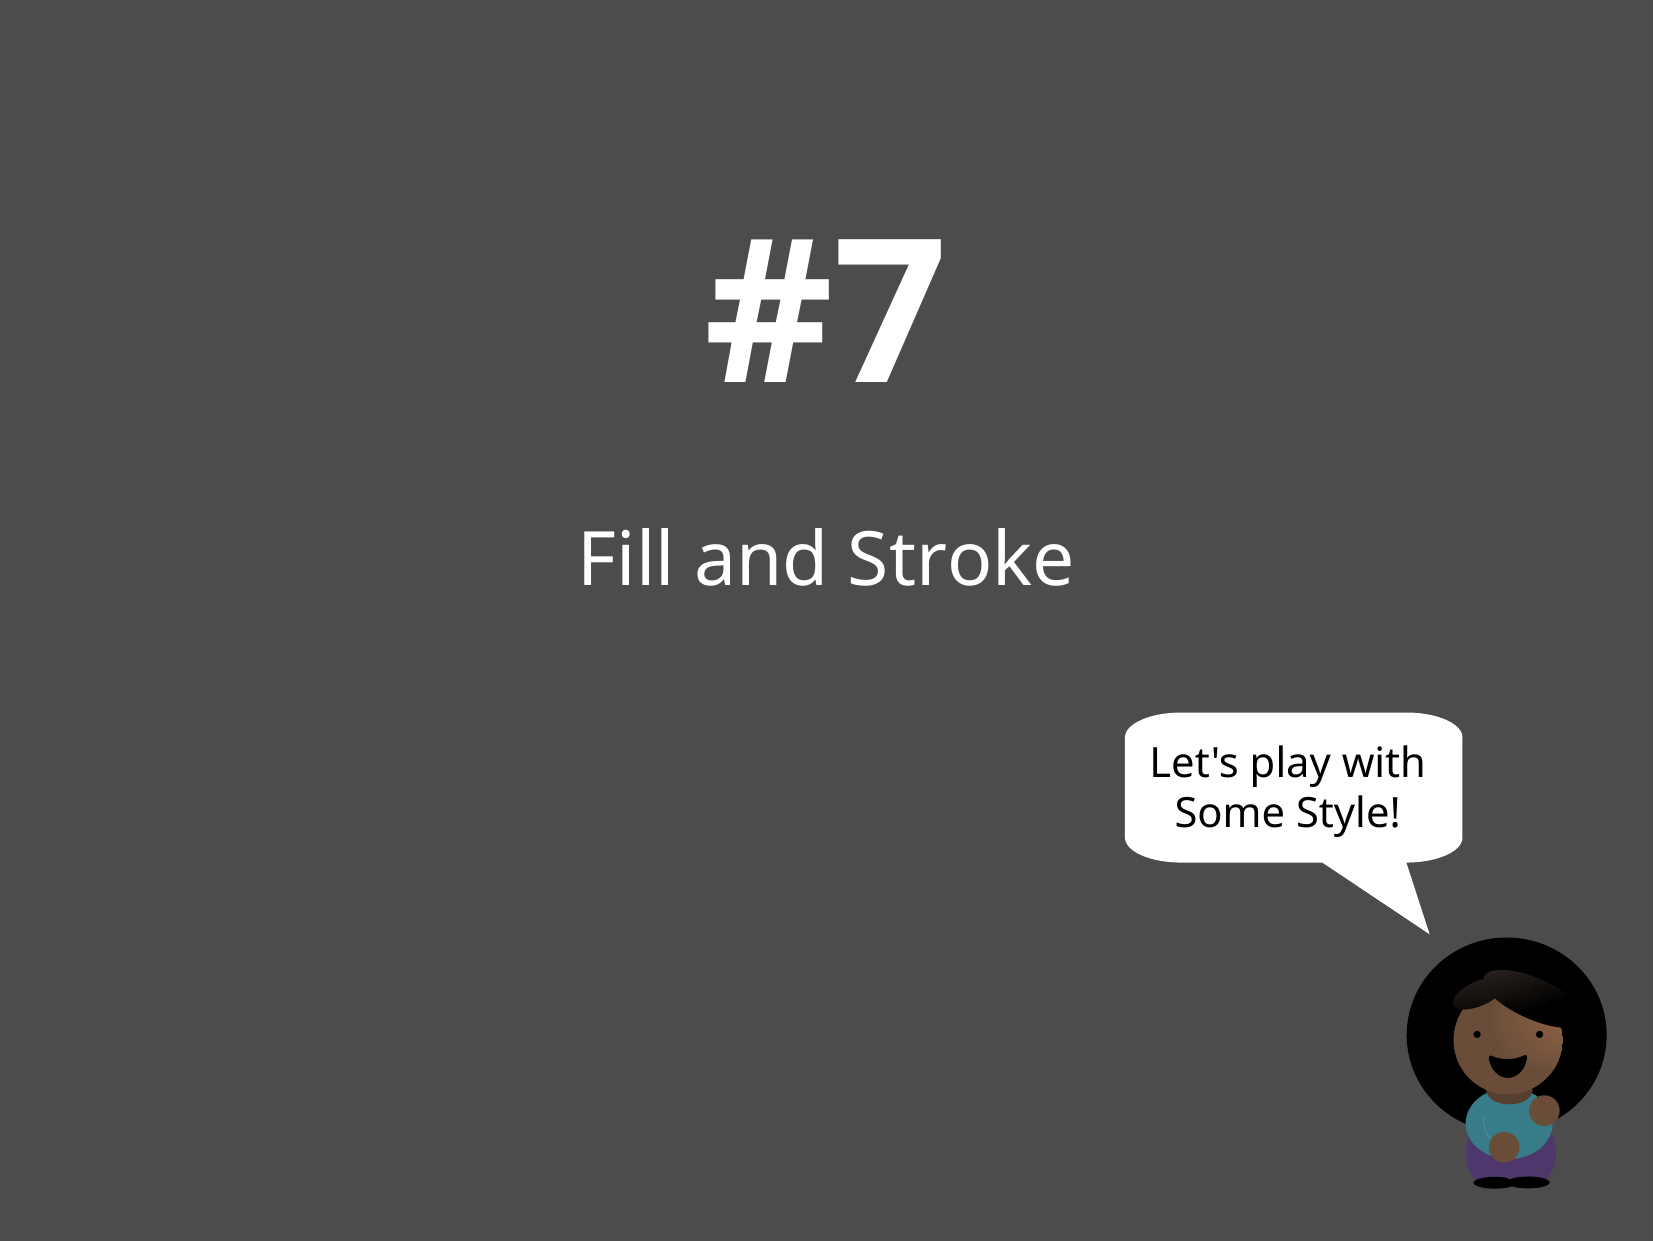

# #7 Fill and Stroke
Let's play with
Some Style!